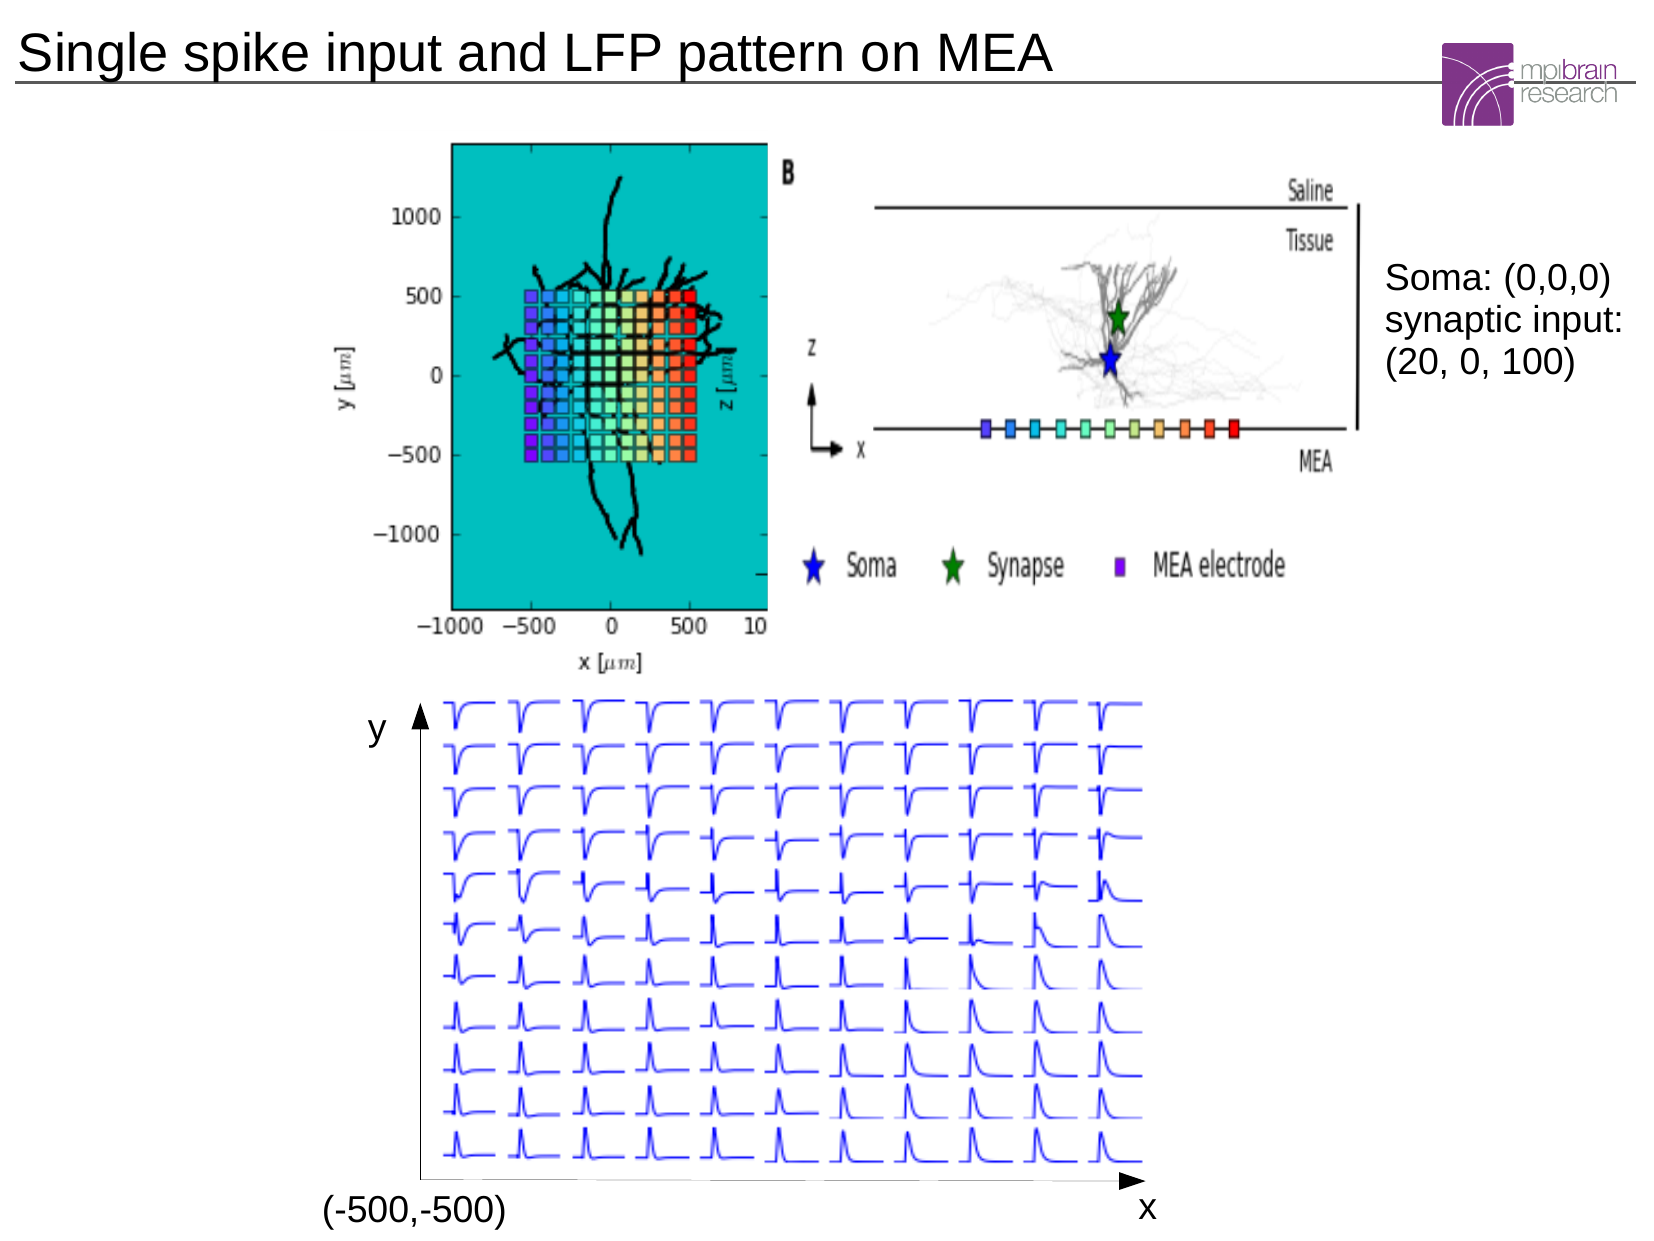

Single spike input and LFP pattern on MEA
Soma: (0,0,0)
synaptic input:
(20, 0, 100)
y
x
(-500,-500)